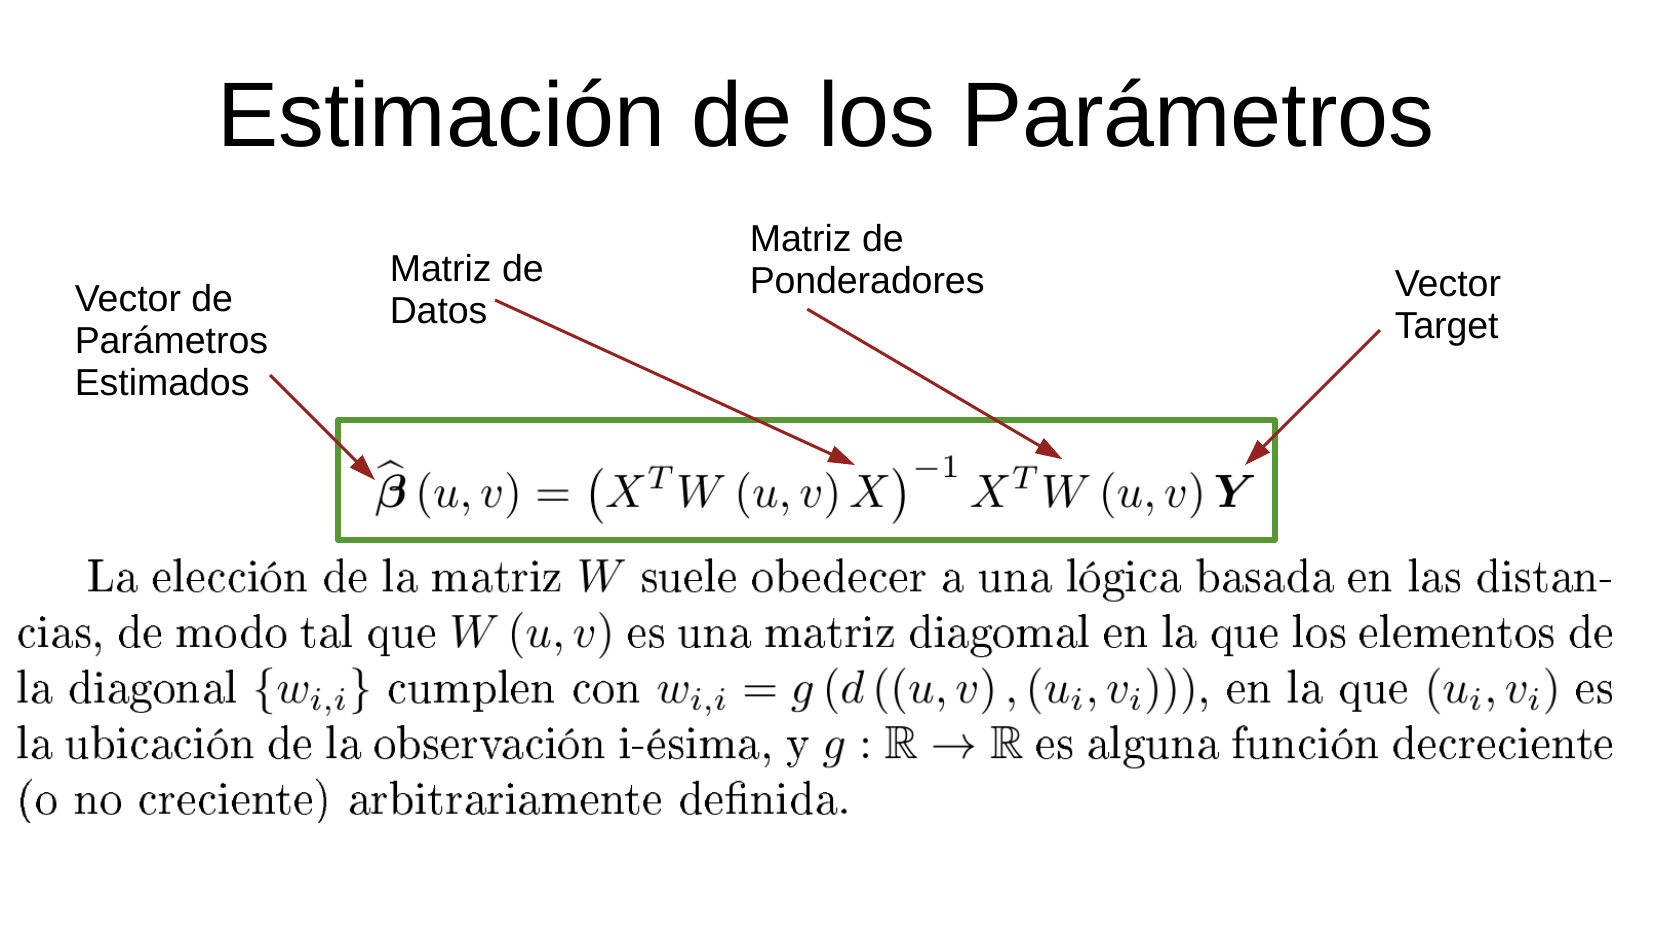

# Estimación de los Parámetros
Matriz de Ponderadores
Matriz de Datos
Vector Target
Vector de Parámetros Estimados